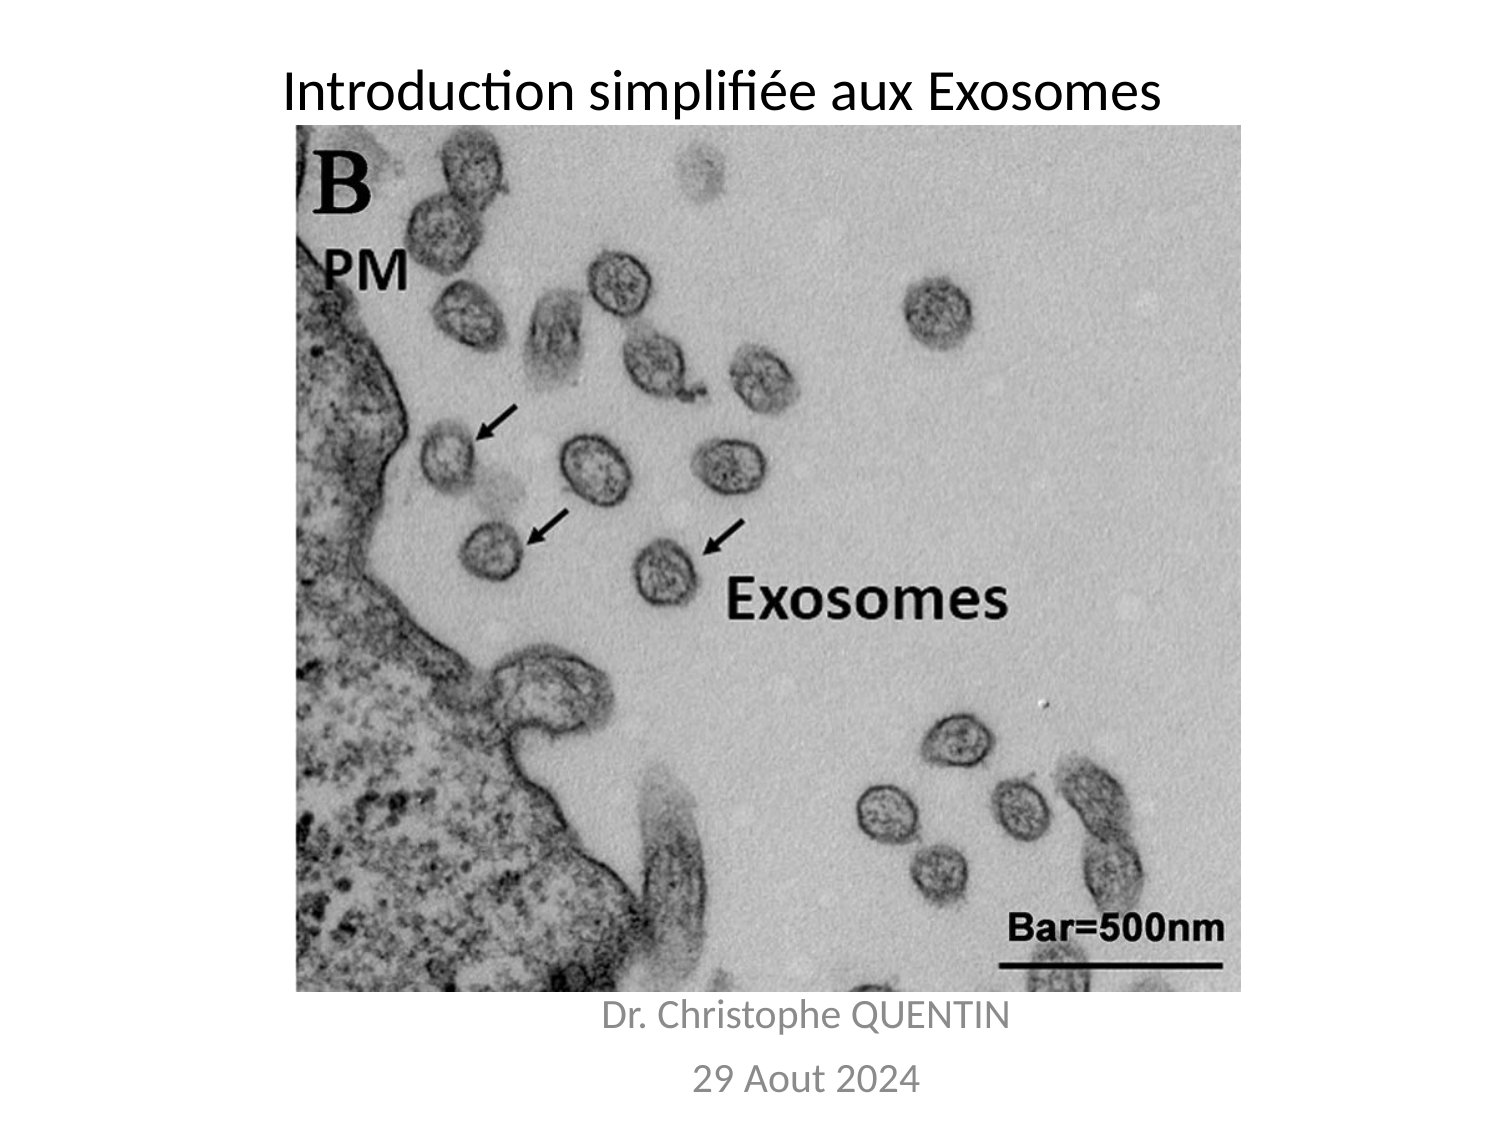

# Introduction simplifiée aux Exosomes
Dr. Christophe QUENTIN
29 Aout 2024